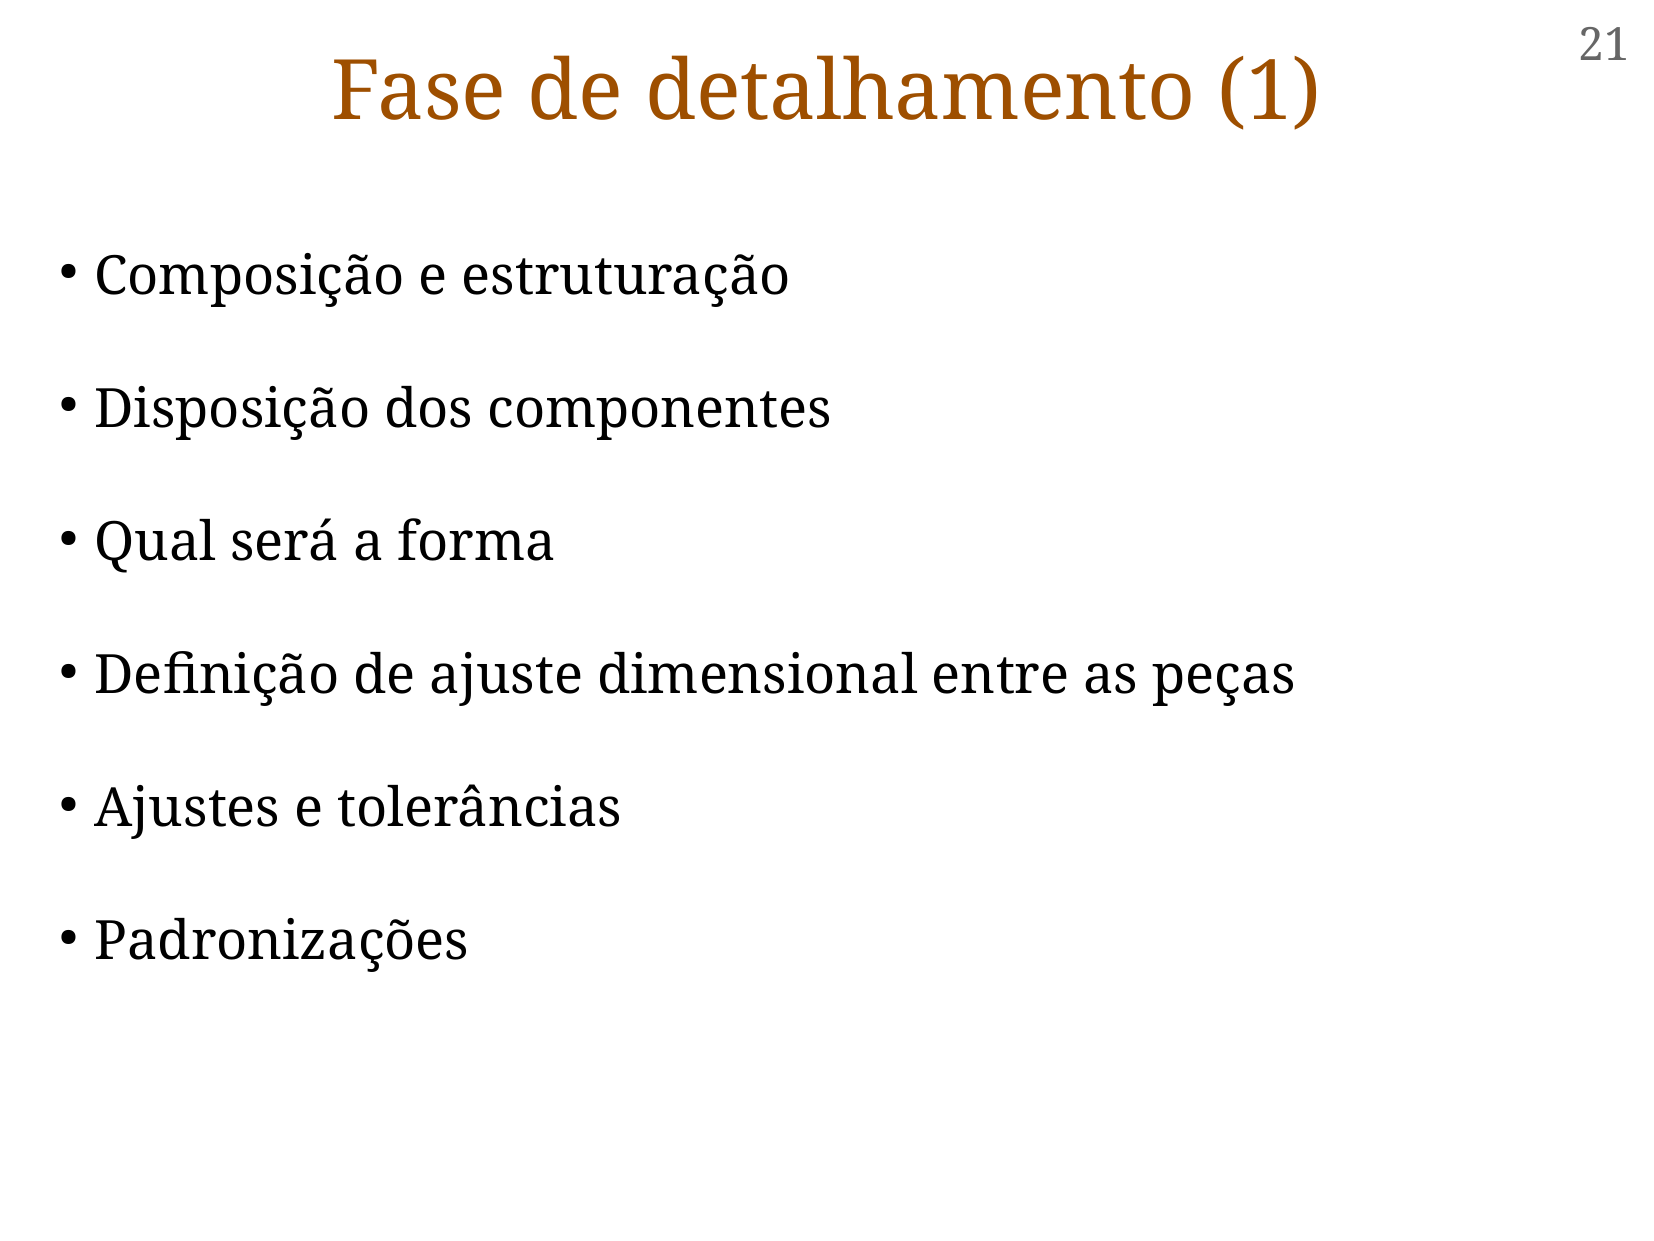

21
# Fase de detalhamento (1)
Composição e estruturação
Disposição dos componentes
Qual será a forma
Definição de ajuste dimensional entre as peças
Ajustes e tolerâncias
Padronizações